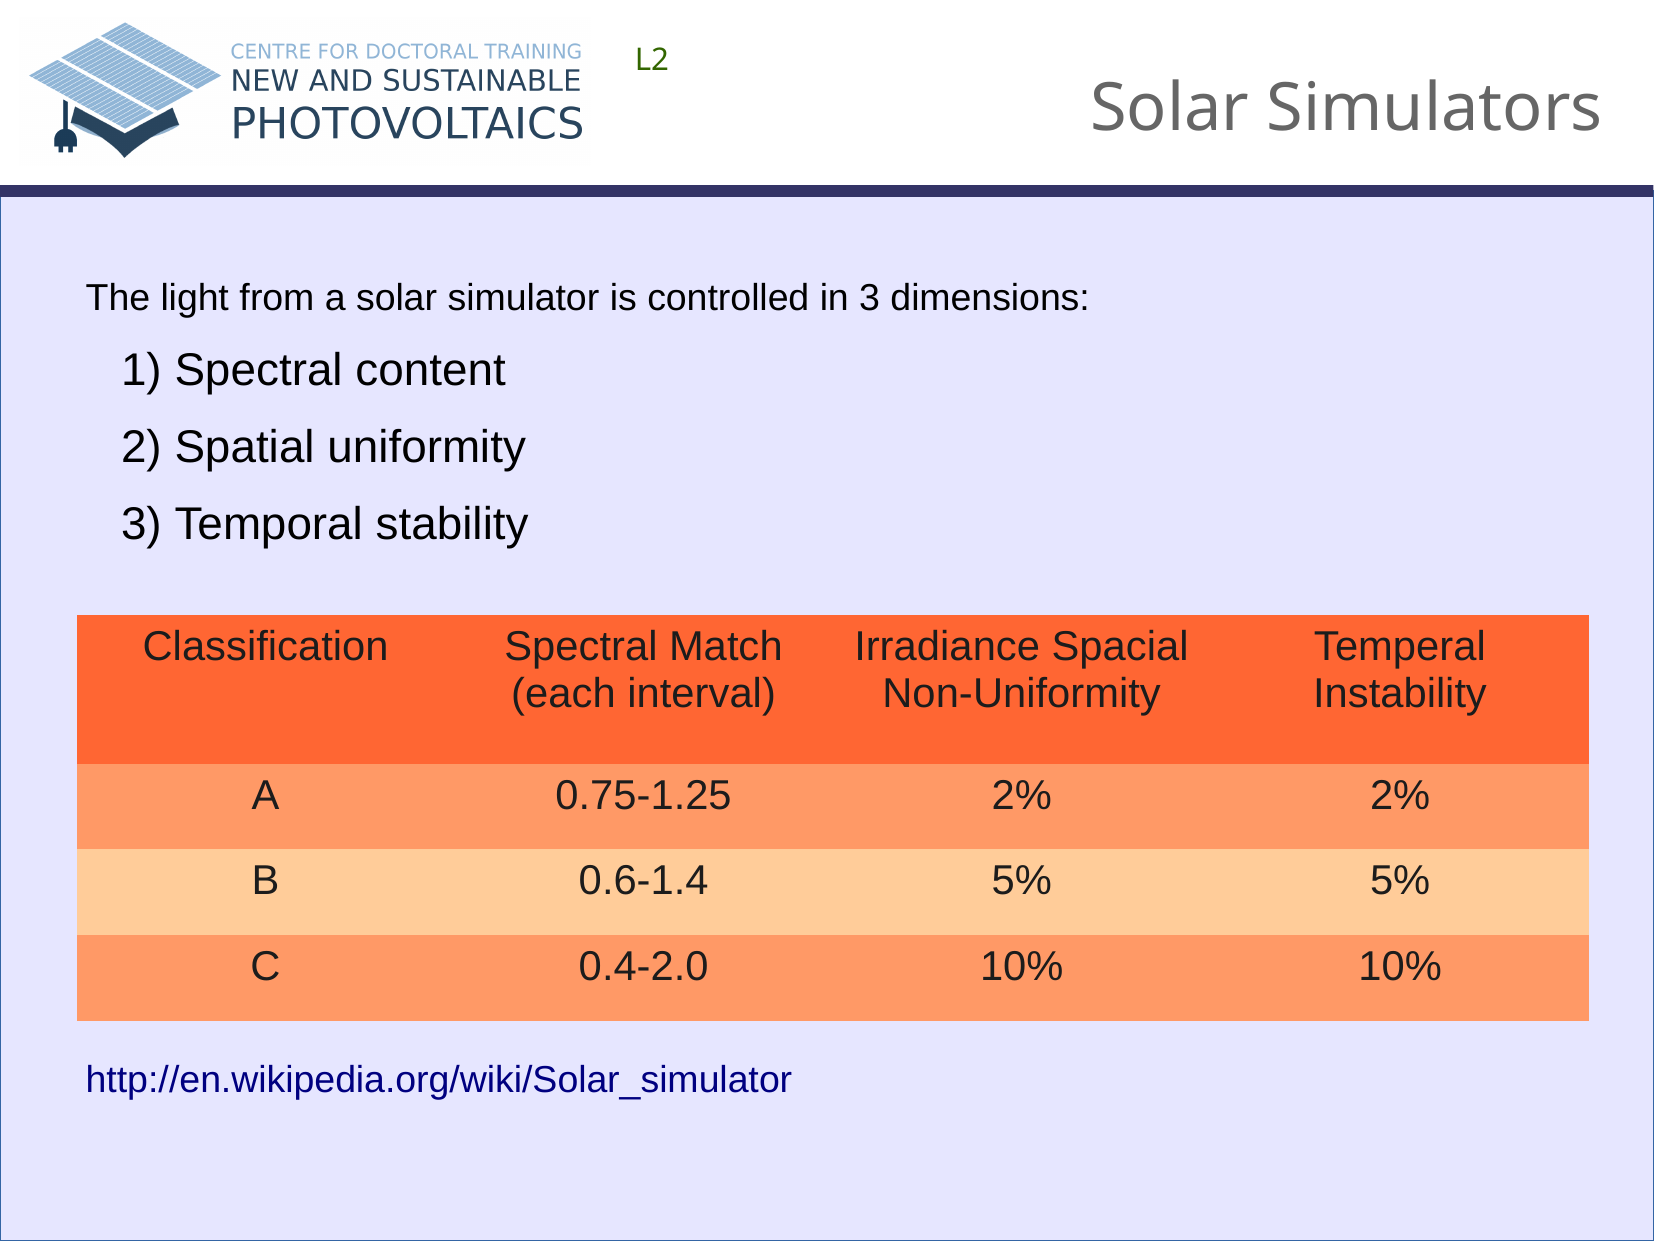

L2
Solar Simulators
The light from a solar simulator is controlled in 3 dimensions:
 Spectral content
 Spatial uniformity
 Temporal stability
| Classification | Spectral Match (each interval) | Irradiance Spacial Non-Uniformity | Temperal Instability |
| --- | --- | --- | --- |
| A | 0.75-1.25 | 2% | 2% |
| B | 0.6-1.4 | 5% | 5% |
| C | 0.4-2.0 | 10% | 10% |
http://en.wikipedia.org/wiki/Solar_simulator